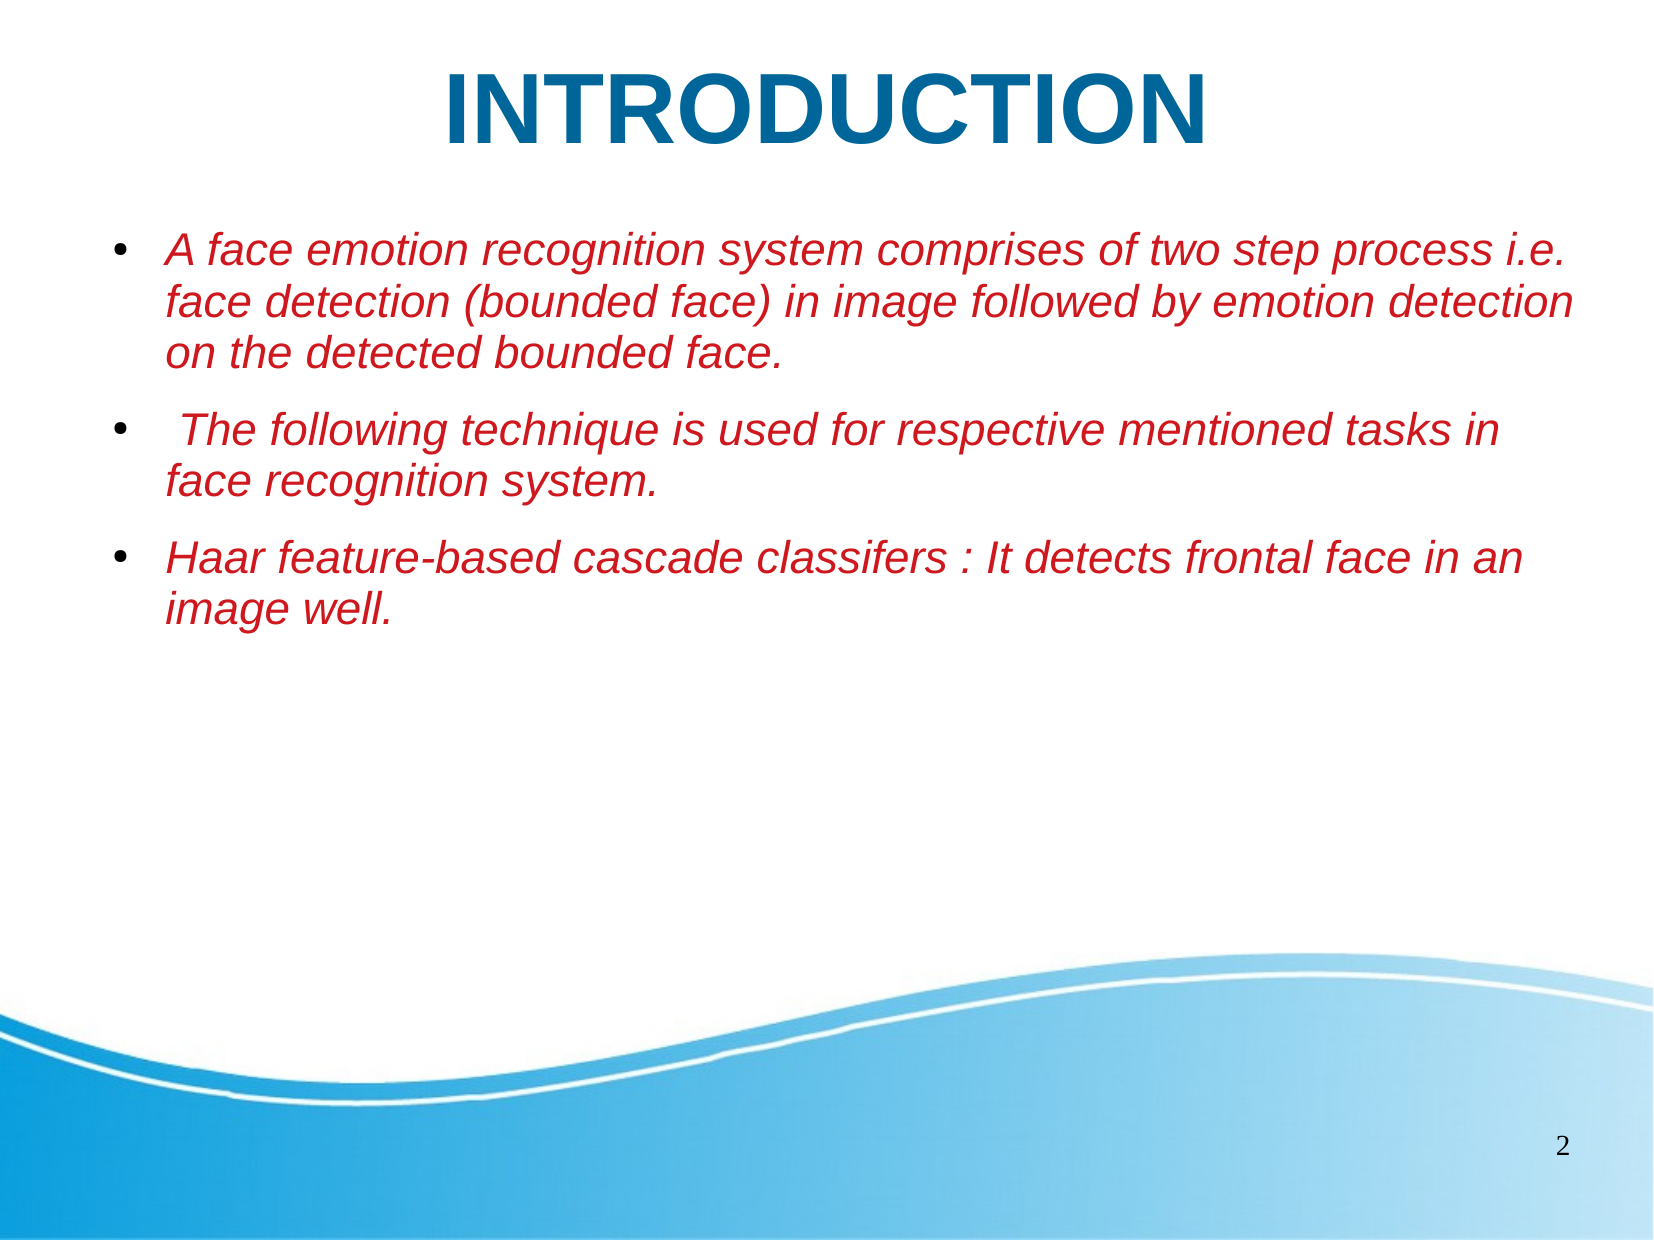

# INTRODUCTION
A face emotion recognition system comprises of two step process i.e. face detection (bounded face) in image followed by emotion detection on the detected bounded face.
 The following technique is used for respective mentioned tasks in face recognition system.
Haar feature-based cascade classifers : It detects frontal face in an image well.
2